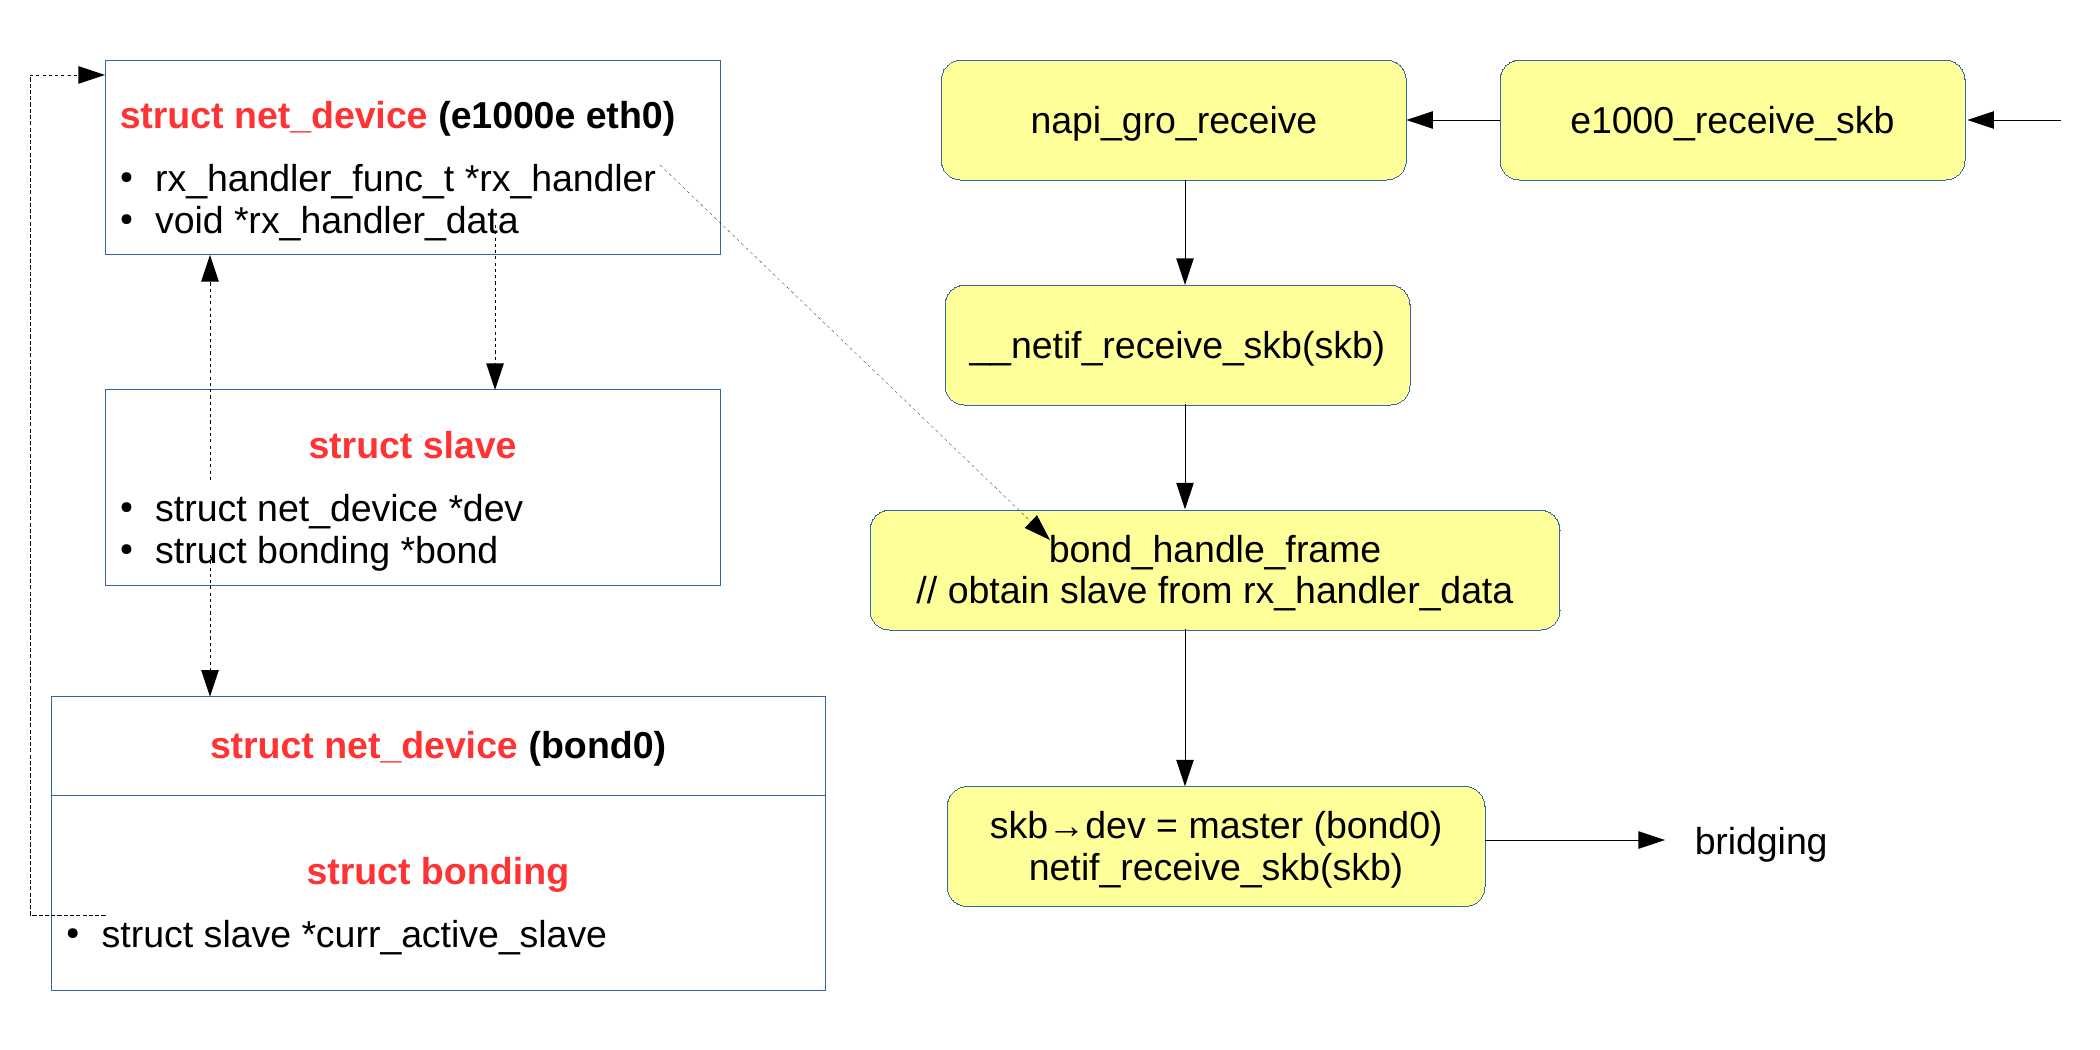

struct net_device (e1000e eth0)
rx_handler_func_t *rx_handler
void *rx_handler_data
napi_gro_receive
e1000_receive_skb
__netif_receive_skb(skb)
struct slave
struct net_device *dev
struct bonding *bond
bond_handle_frame
// obtain slave from rx_handler_data
struct net_device (bond0)
skb→dev = master (bond0)
netif_receive_skb(skb)
struct bonding
struct slave *curr_active_slave
bridging